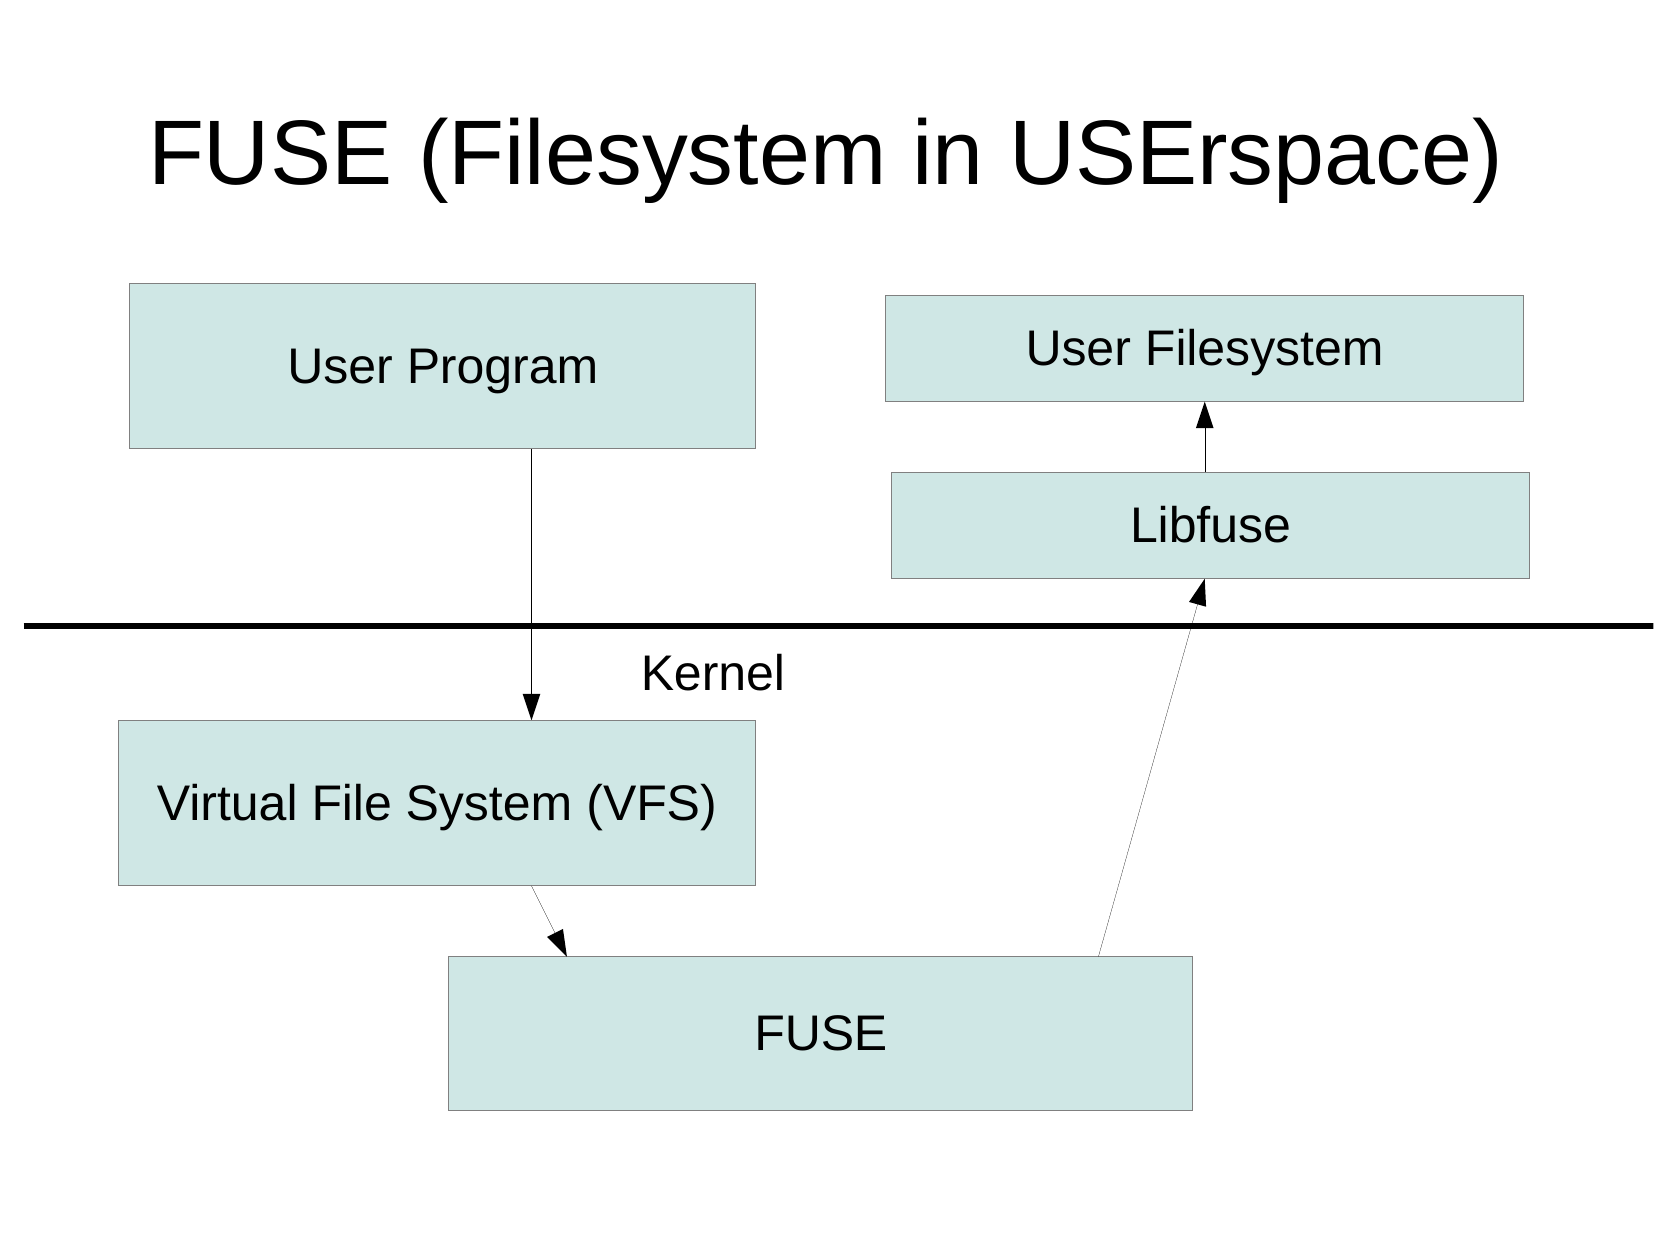

# FUSE (Filesystem in USErspace)
User Program
User Filesystem
Libfuse
Kernel
Virtual File System (VFS)
FUSE